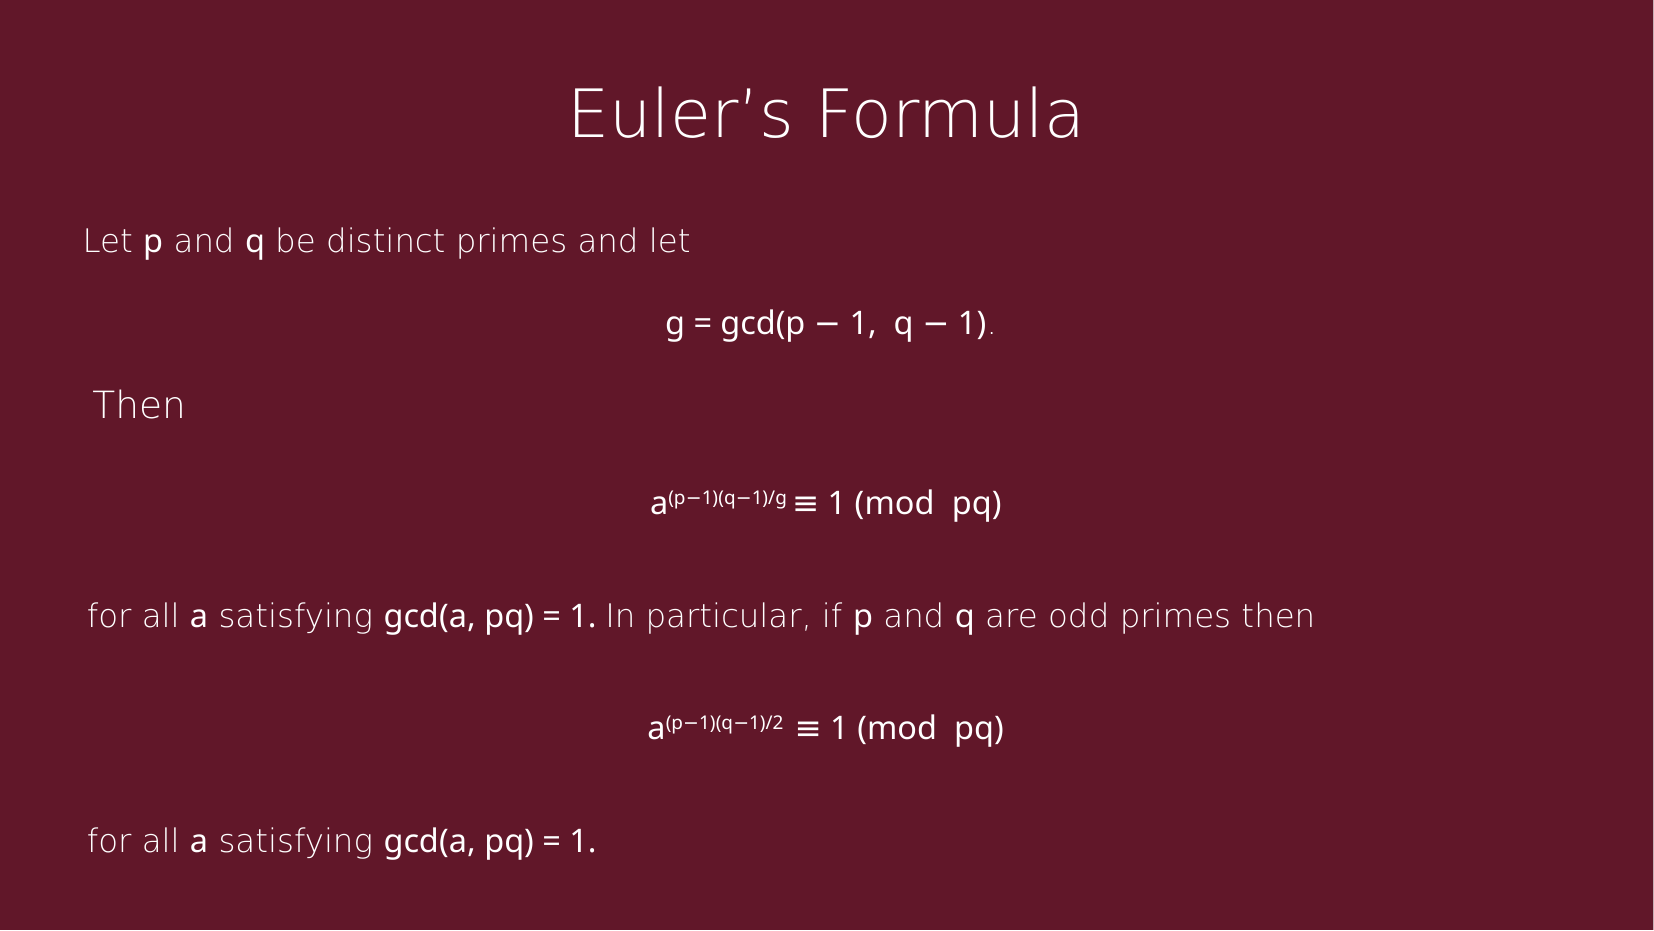

# Euler’s Formula
Let p and q be distinct primes and let
g = gcd(p − 1, q − 1).
Then
a(p−1)(q−1)/g ≡ 1 (mod pq)
for all a satisfying gcd(a, pq) = 1. In particular, if p and q are odd primes then
a(p−1)(q−1)/2 ≡ 1 (mod pq)
for all a satisfying gcd(a, pq) = 1.